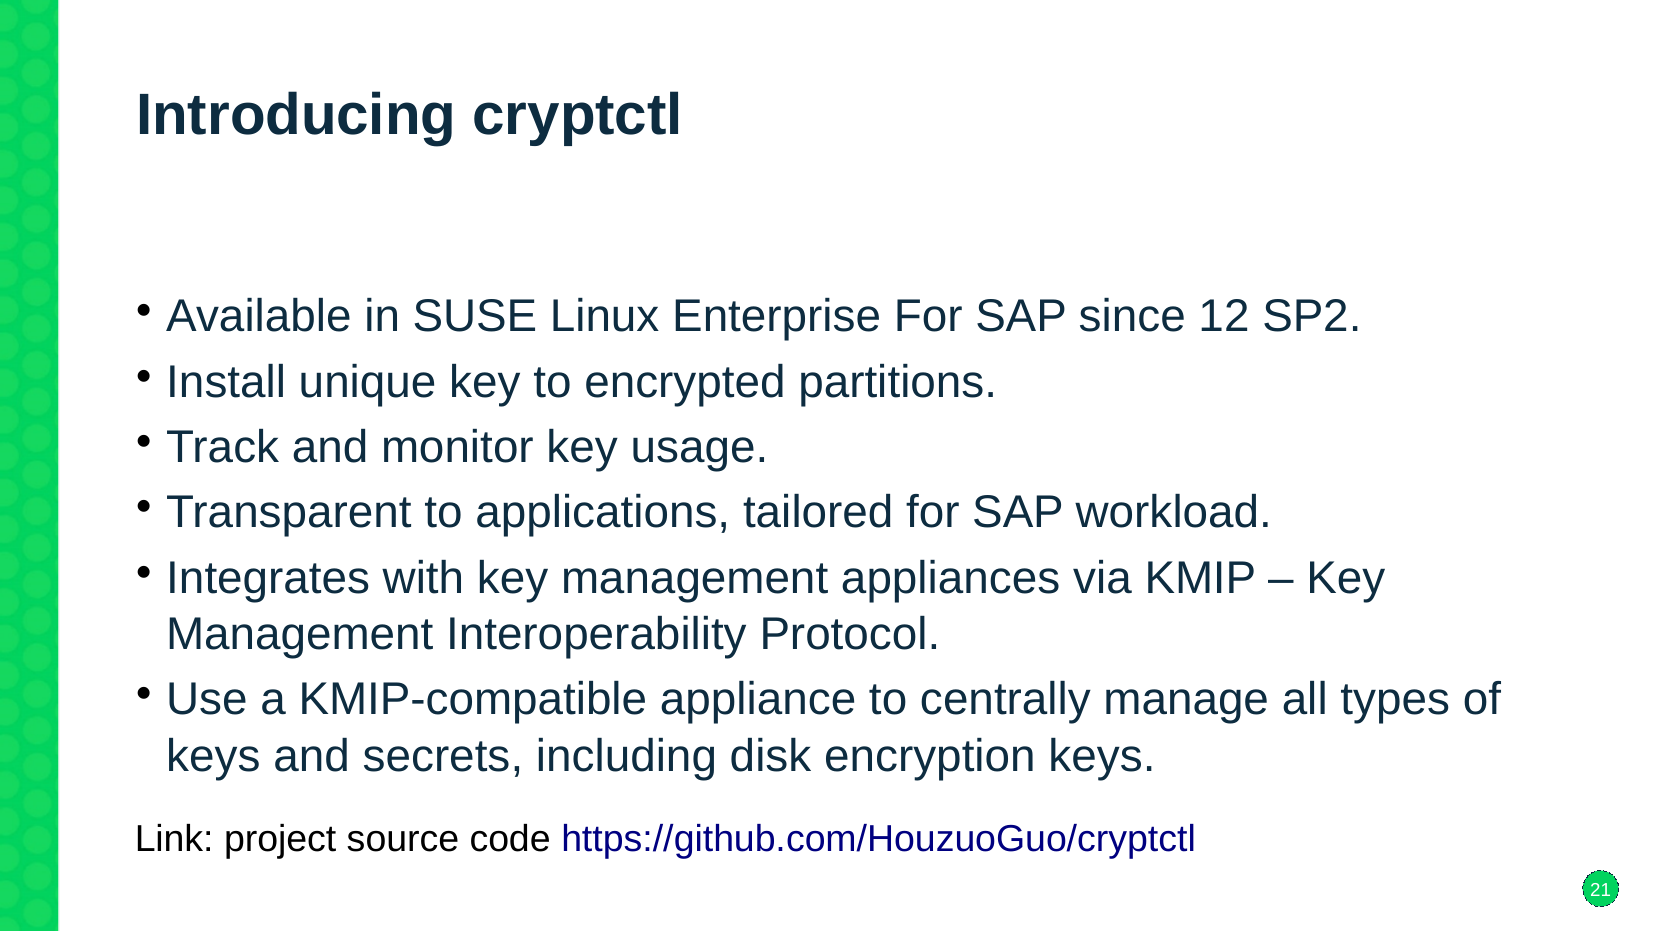

# Introducing cryptctl
Available in SUSE Linux Enterprise For SAP since 12 SP2.
Install unique key to encrypted partitions.
Track and monitor key usage.
Transparent to applications, tailored for SAP workload.
Integrates with key management appliances via KMIP – Key Management Interoperability Protocol.
Use a KMIP-compatible appliance to centrally manage all types of keys and secrets, including disk encryption keys.
Link: project source code https://github.com/HouzuoGuo/cryptctl
21